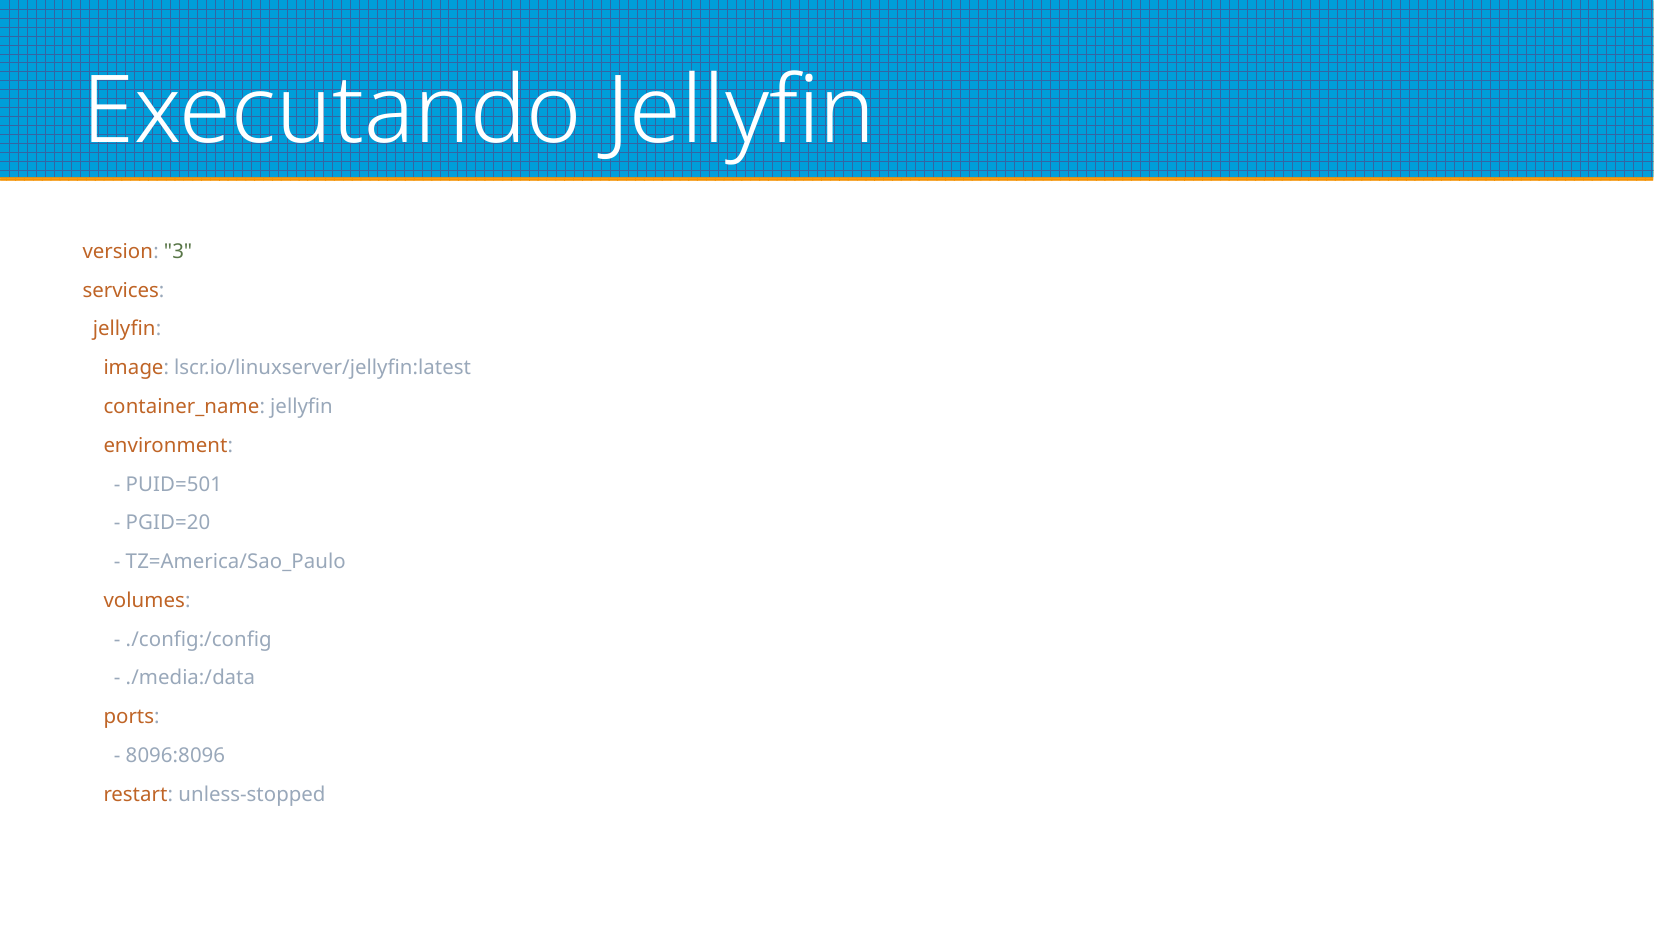

# Executando Jellyfin
version: "3"
services:
 jellyfin:
 image: lscr.io/linuxserver/jellyfin:latest
 container_name: jellyfin
 environment:
 - PUID=501
 - PGID=20
 - TZ=America/Sao_Paulo
 volumes:
 - ./config:/config
 - ./media:/data
 ports:
 - 8096:8096
 restart: unless-stopped